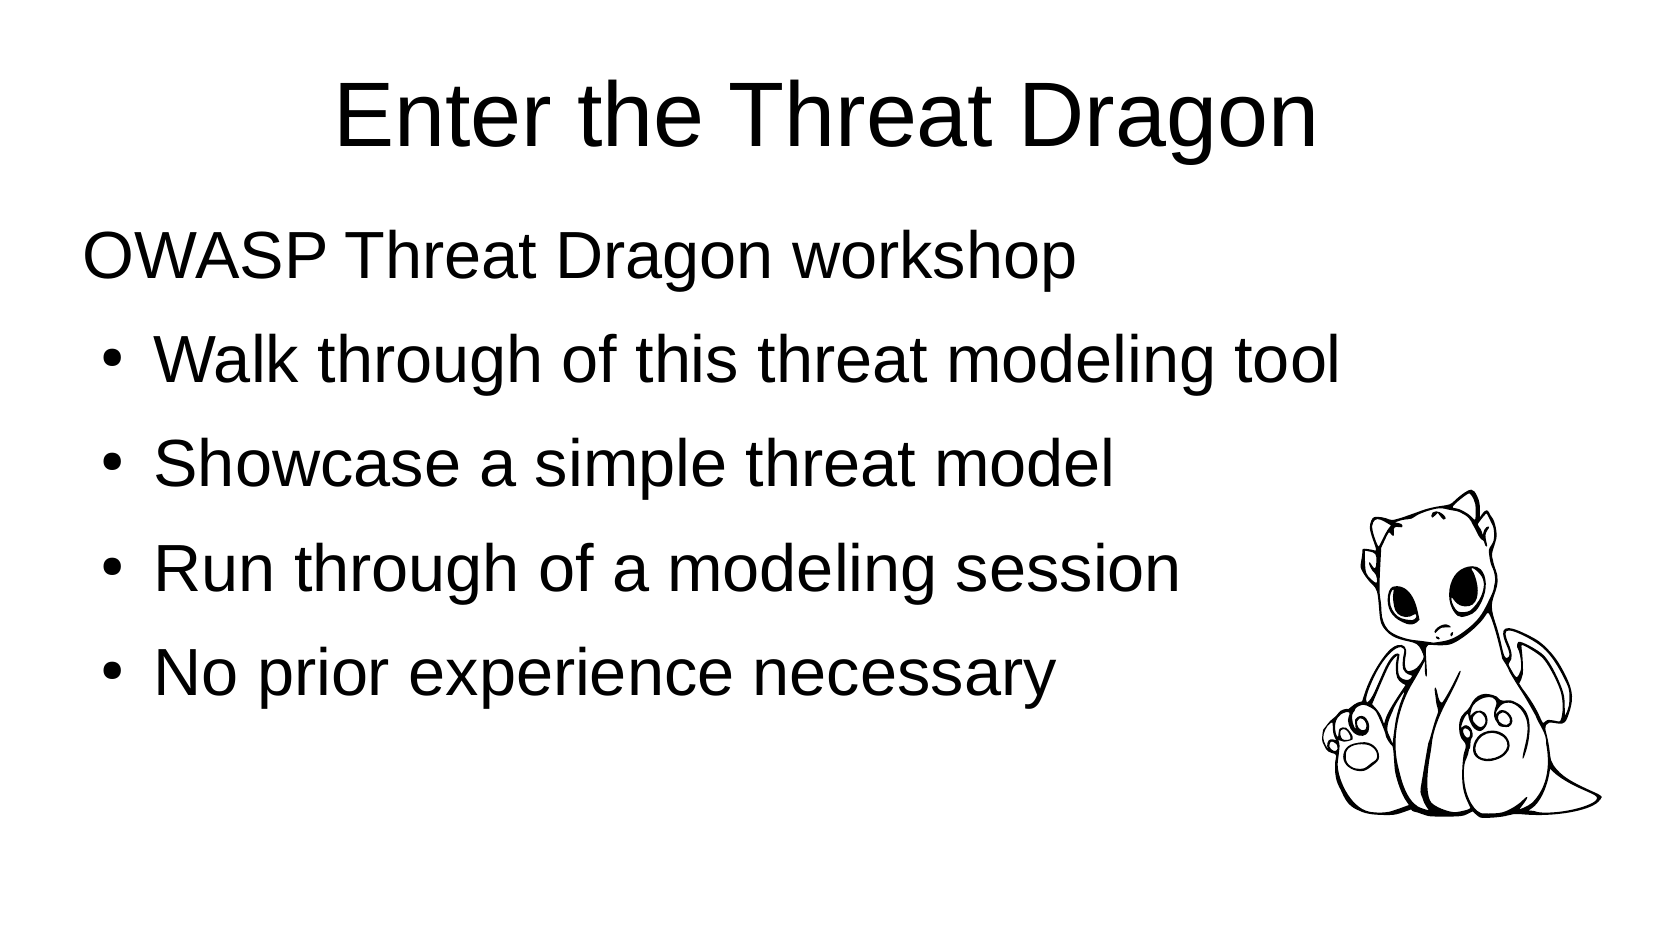

# Enter the Threat Dragon
OWASP Threat Dragon workshop
Walk through of this threat modeling tool
Showcase a simple threat model
Run through of a modeling session
No prior experience necessary